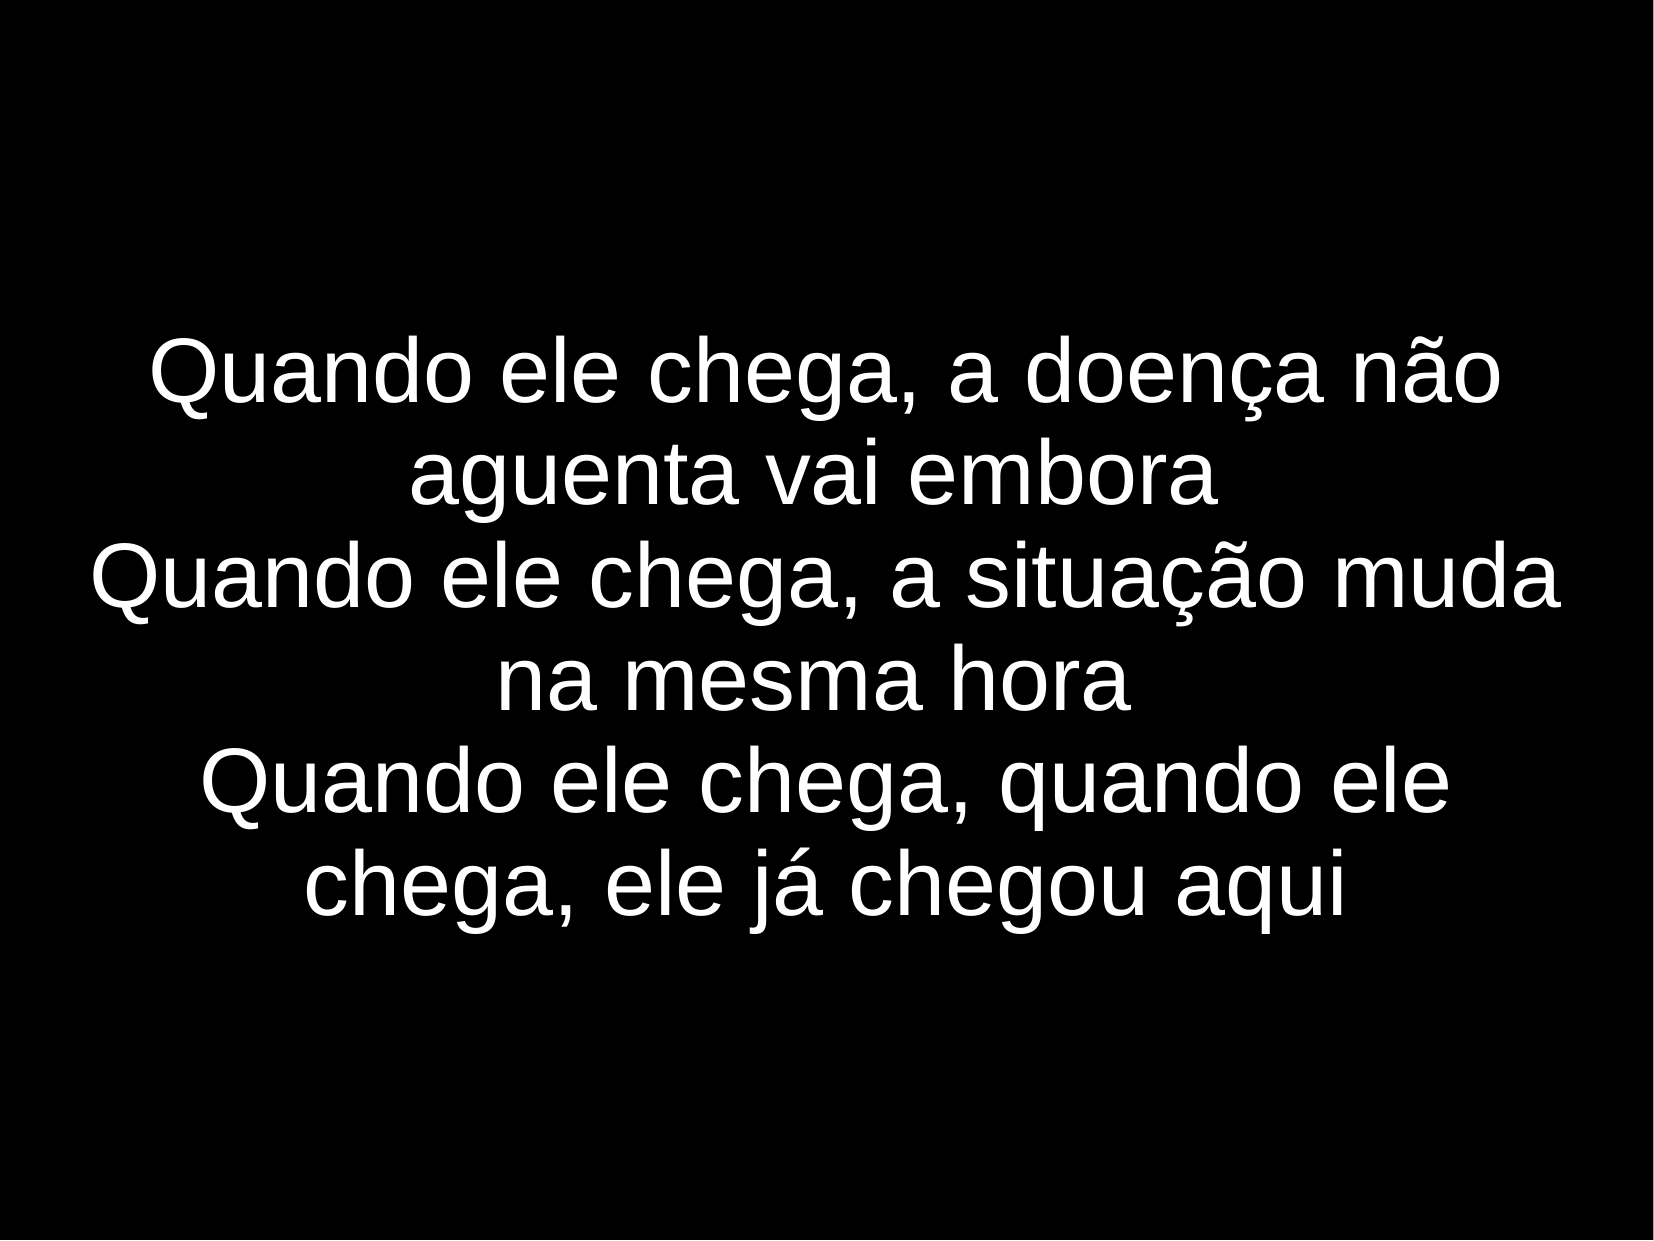

# Quando ele chega, a doença não aguenta vai embora
Quando ele chega, a situação muda na mesma hora
Quando ele chega, quando ele chega, ele já chegou aqui